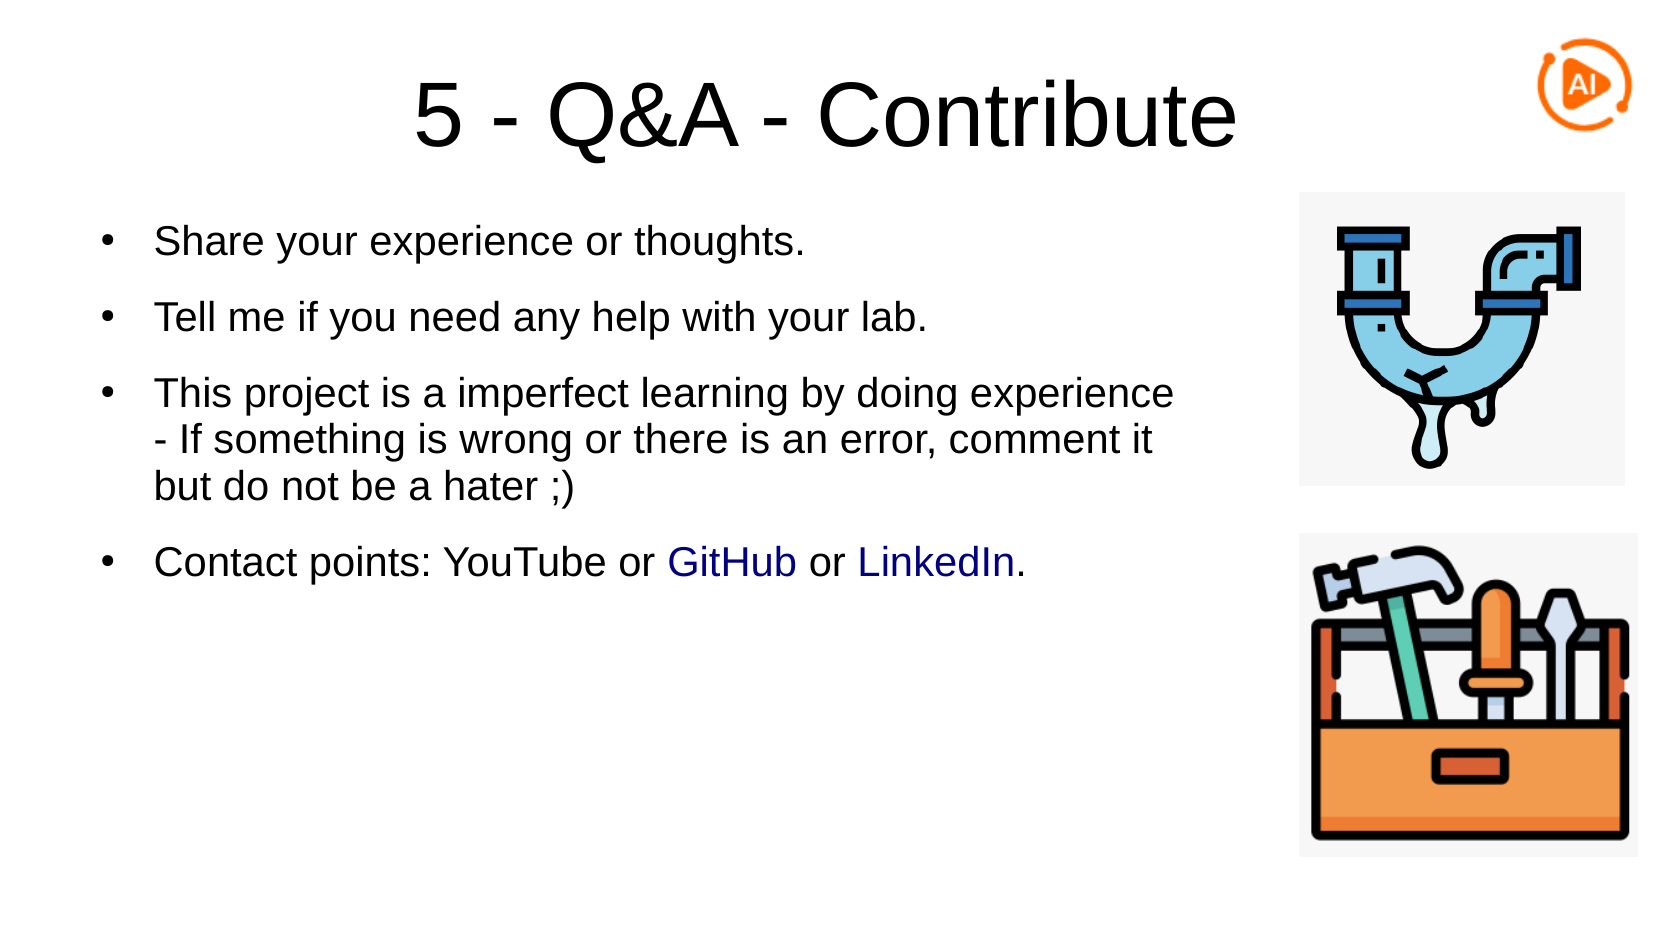

# 5 - Q&A - Contribute
Share your experience or thoughts.
Tell me if you need any help with your lab.
This project is a imperfect learning by doing experience - If something is wrong or there is an error, comment it but do not be a hater ;)
Contact points: YouTube or GitHub or LinkedIn.